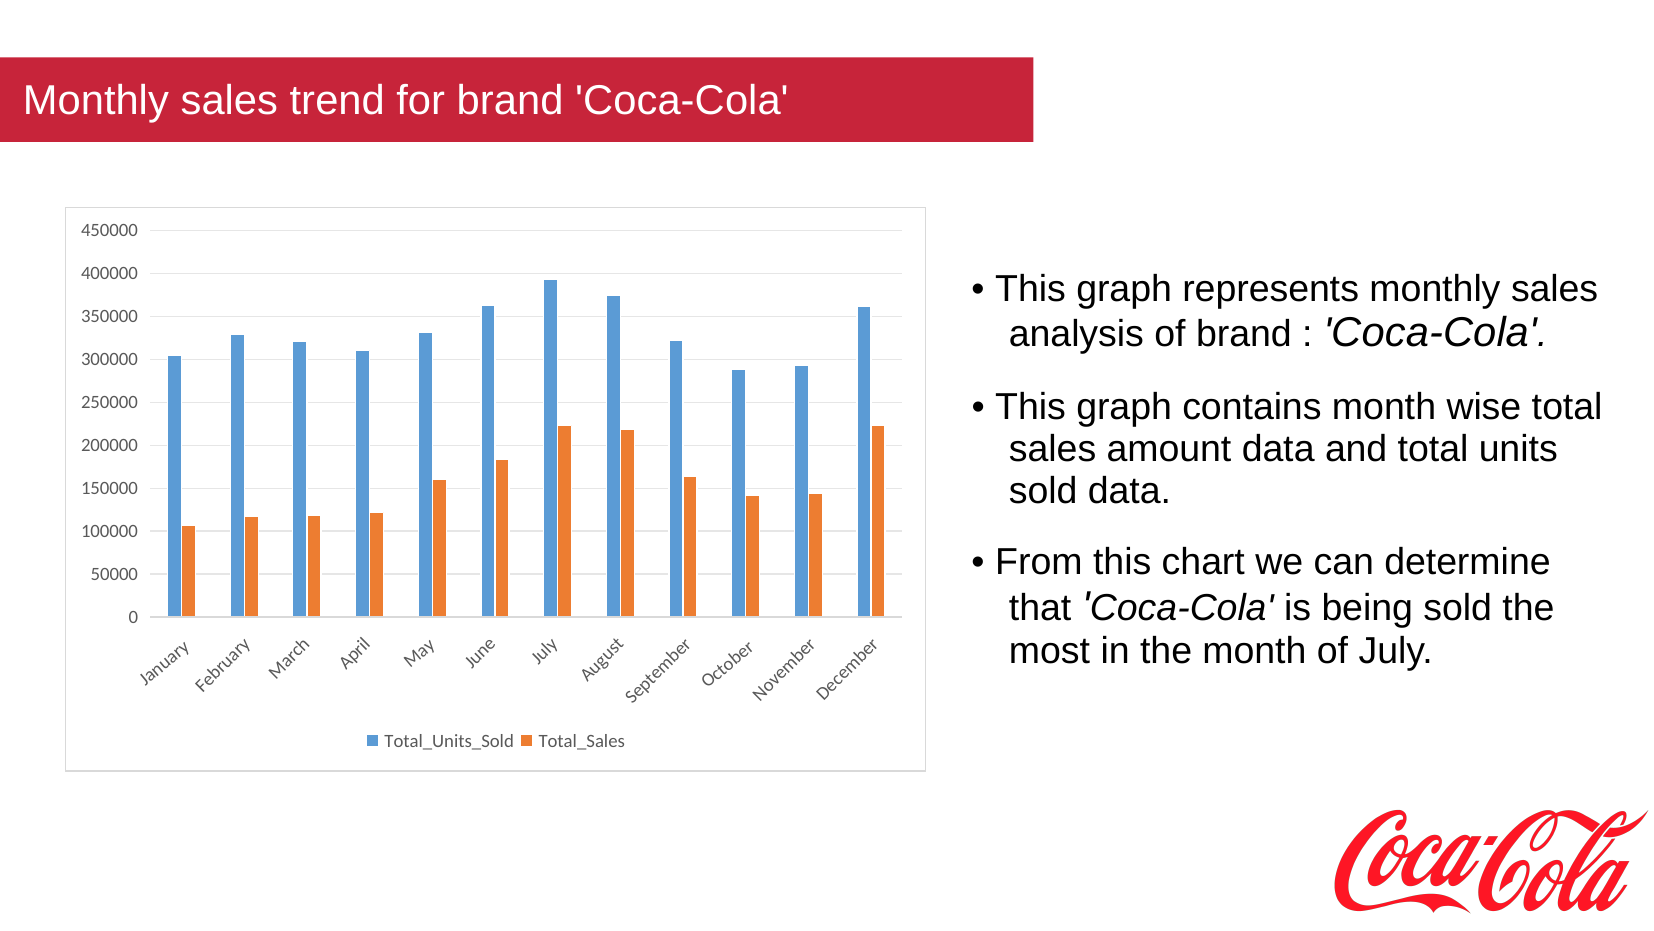

# Monthly sales trend for brand 'Coca-Cola'
• This graph represents monthly sales analysis of brand : 'Coca-Cola'.
• This graph contains month wise total sales amount data and total units sold data.
• From this chart we can determine that 'Coca-Cola' is being sold the most in the month of July.